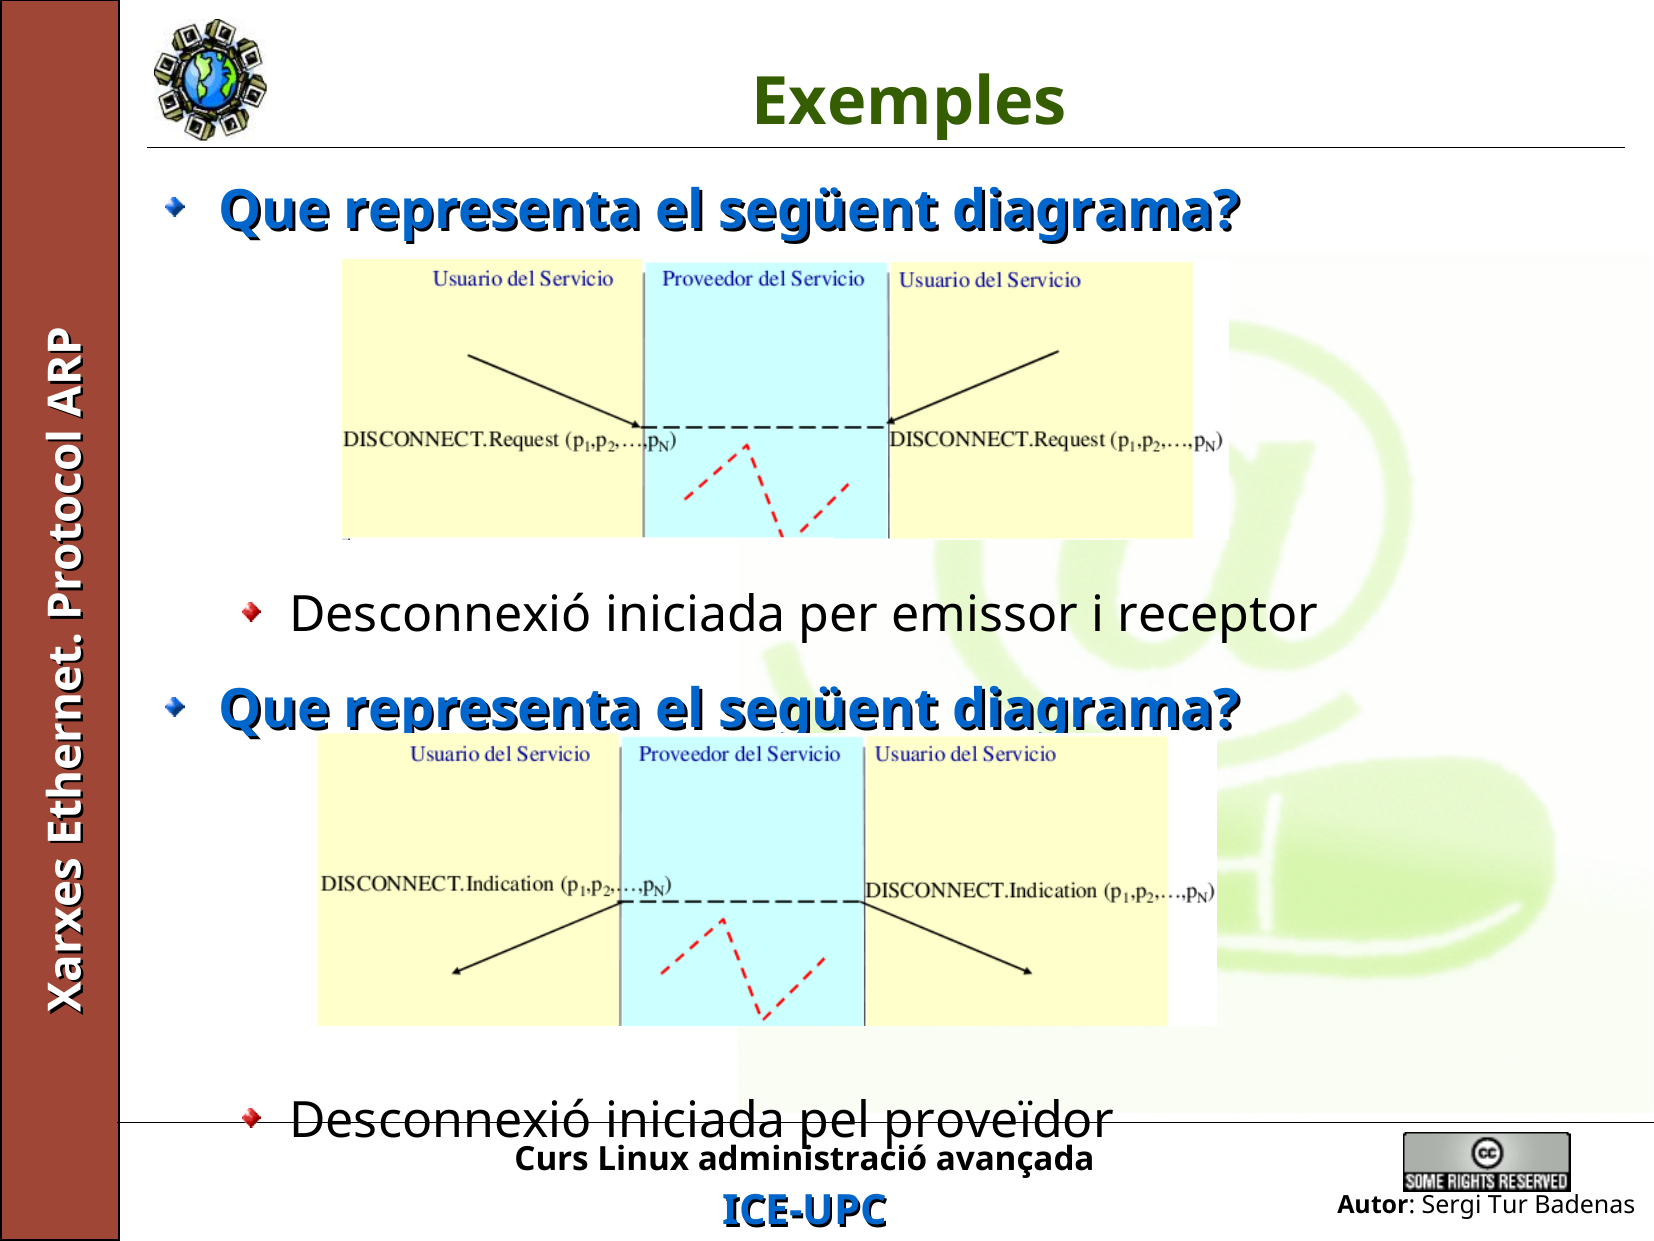

# Exemples
Que representa el següent diagrama?
Desconnexió iniciada per emissor i receptor
Que representa el següent diagrama?
Desconnexió iniciada pel proveïdor